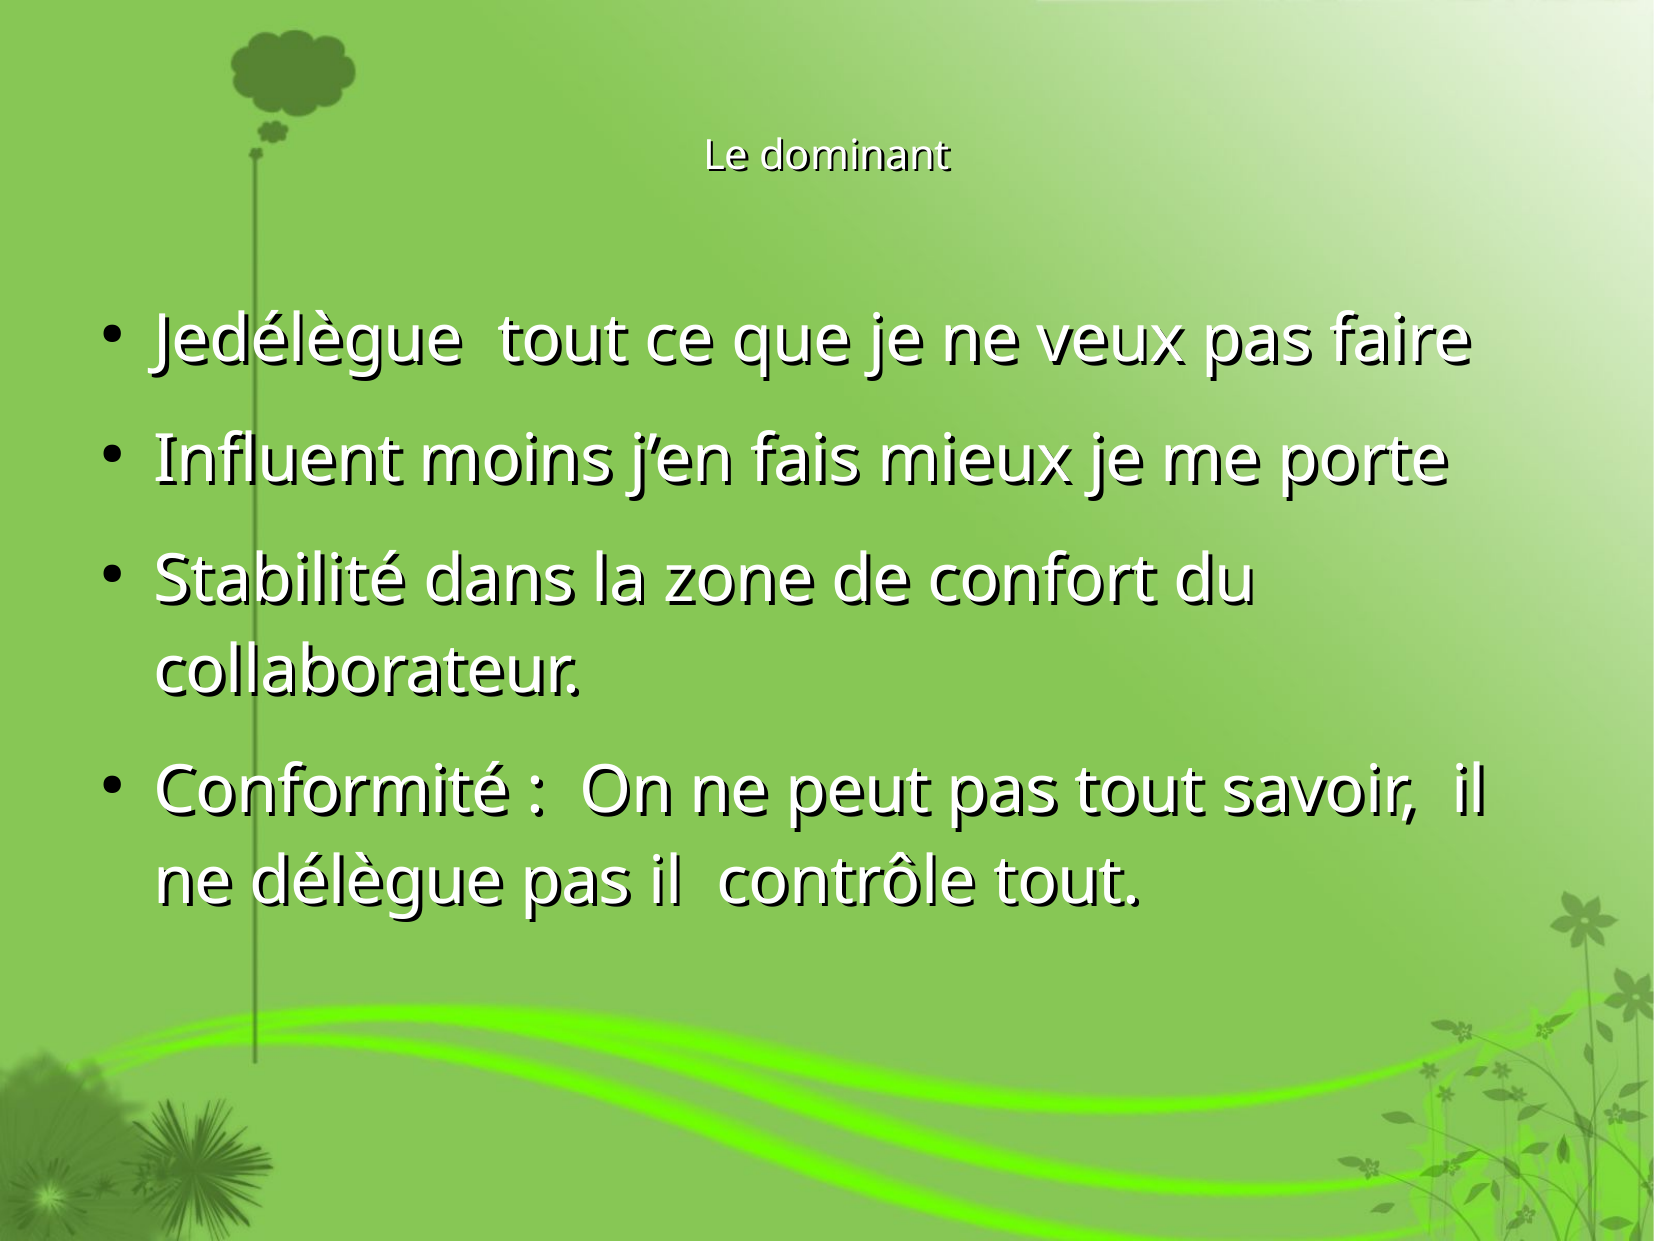

# Le dominant
Jedélègue tout ce que je ne veux pas faire
Influent moins j’en fais mieux je me porte
Stabilité dans la zone de confort du collaborateur.
Conformité : On ne peut pas tout savoir, il ne délègue pas il contrôle tout.